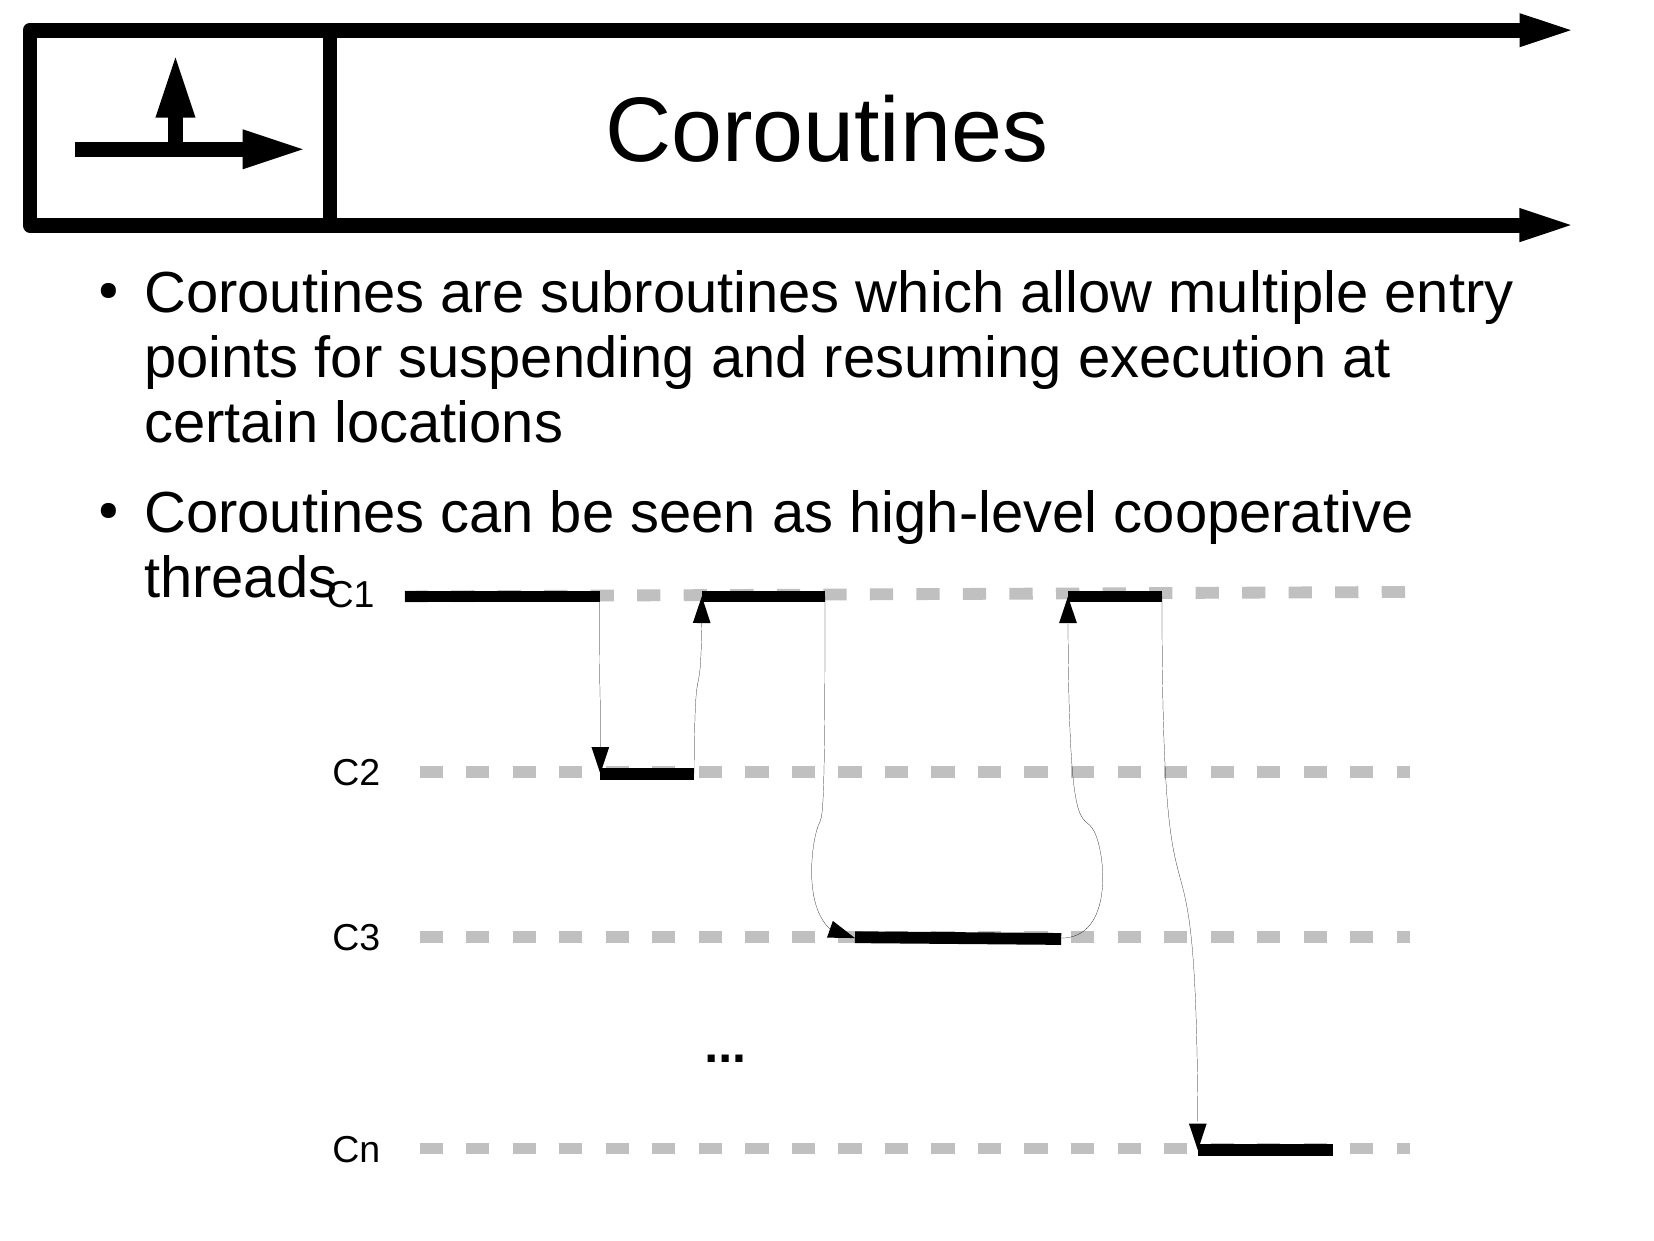

# Coroutines
Coroutines are subroutines which allow multiple entry points for suspending and resuming execution at certain locations
Coroutines can be seen as high-level cooperative threads
C1
C2
C3
...
Cn